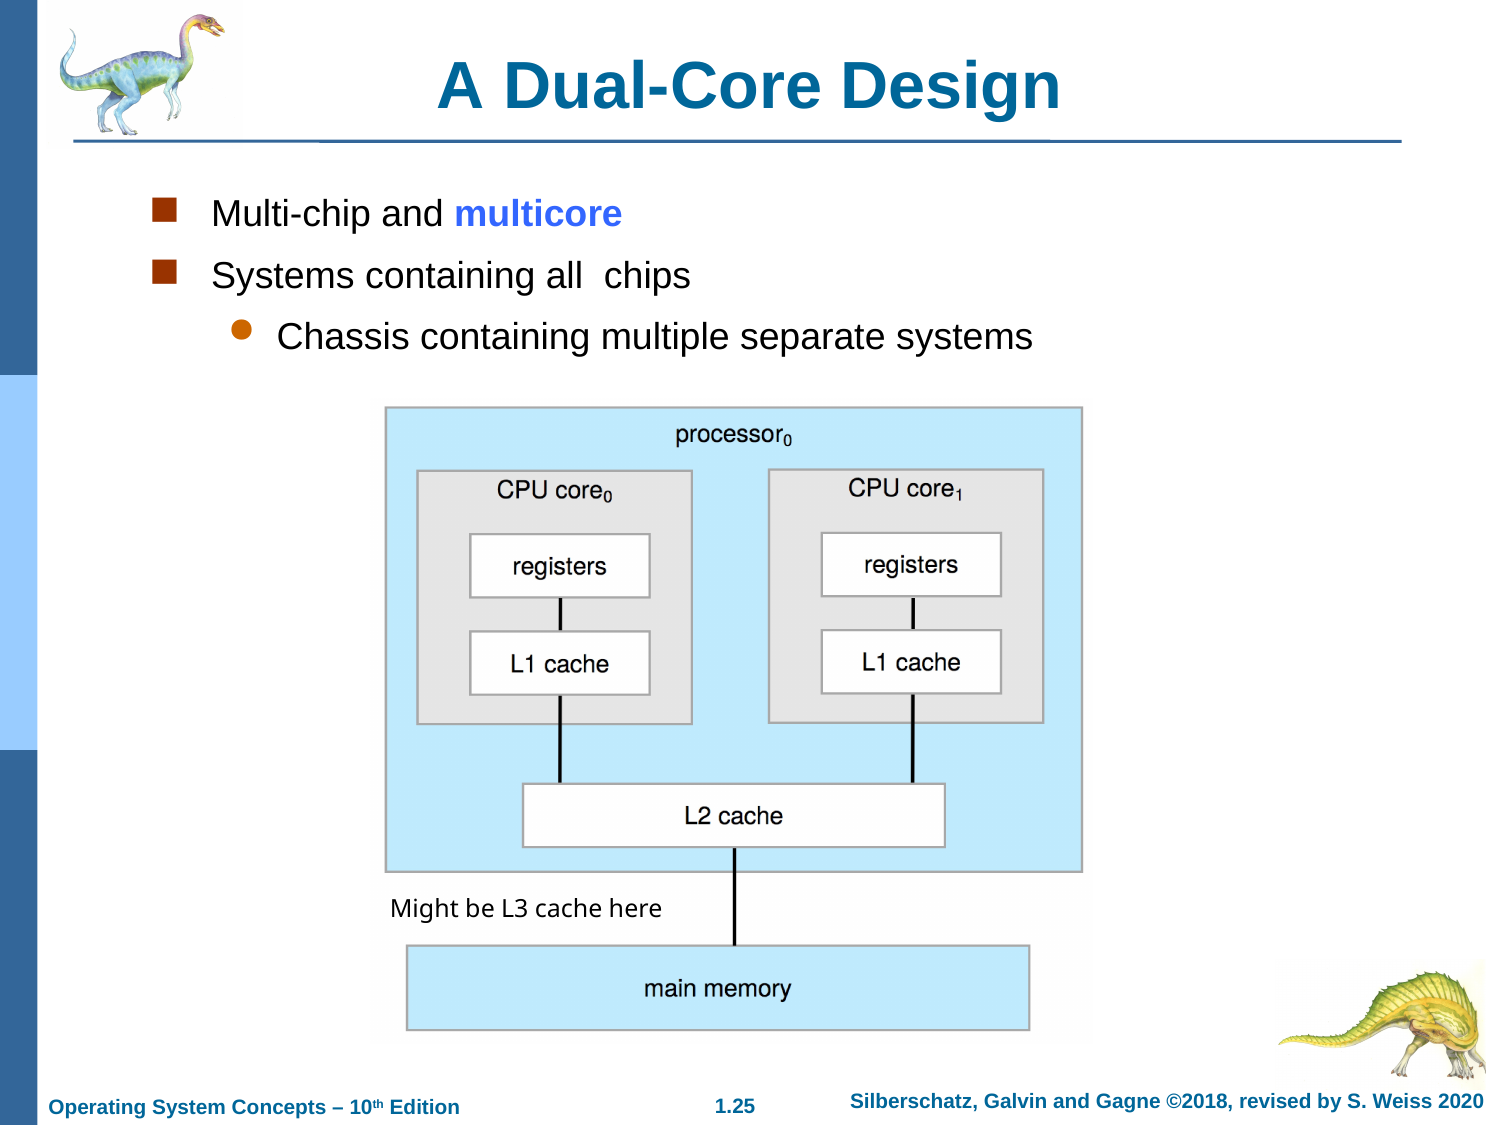

A Dual-Core Design
Multi-chip and multicore
Systems containing all chips
Chassis containing multiple separate systems
Might be L3 cache here